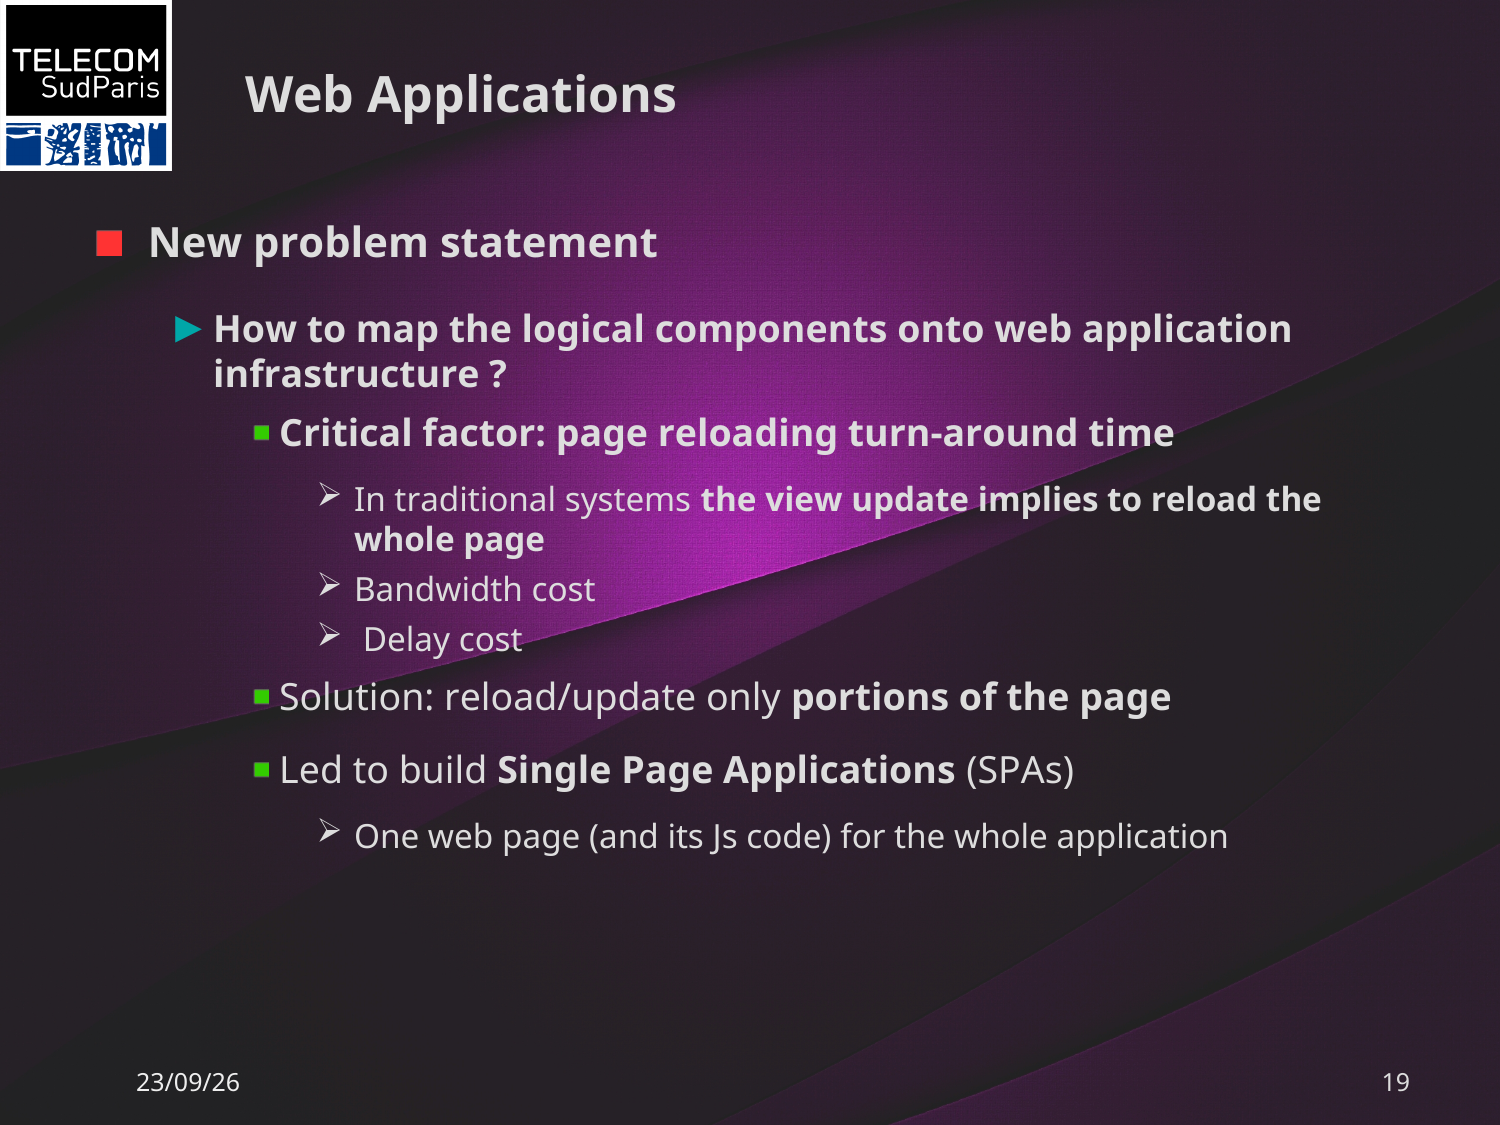

# Web Applications
New problem statement
How to map the logical components onto web application infrastructure ?
Critical factor: page reloading turn-around time
In traditional systems the view update implies to reload the whole page
Bandwidth cost
 Delay cost
Solution: reload/update only portions of the page
Led to build Single Page Applications (SPAs)
One web page (and its Js code) for the whole application
19